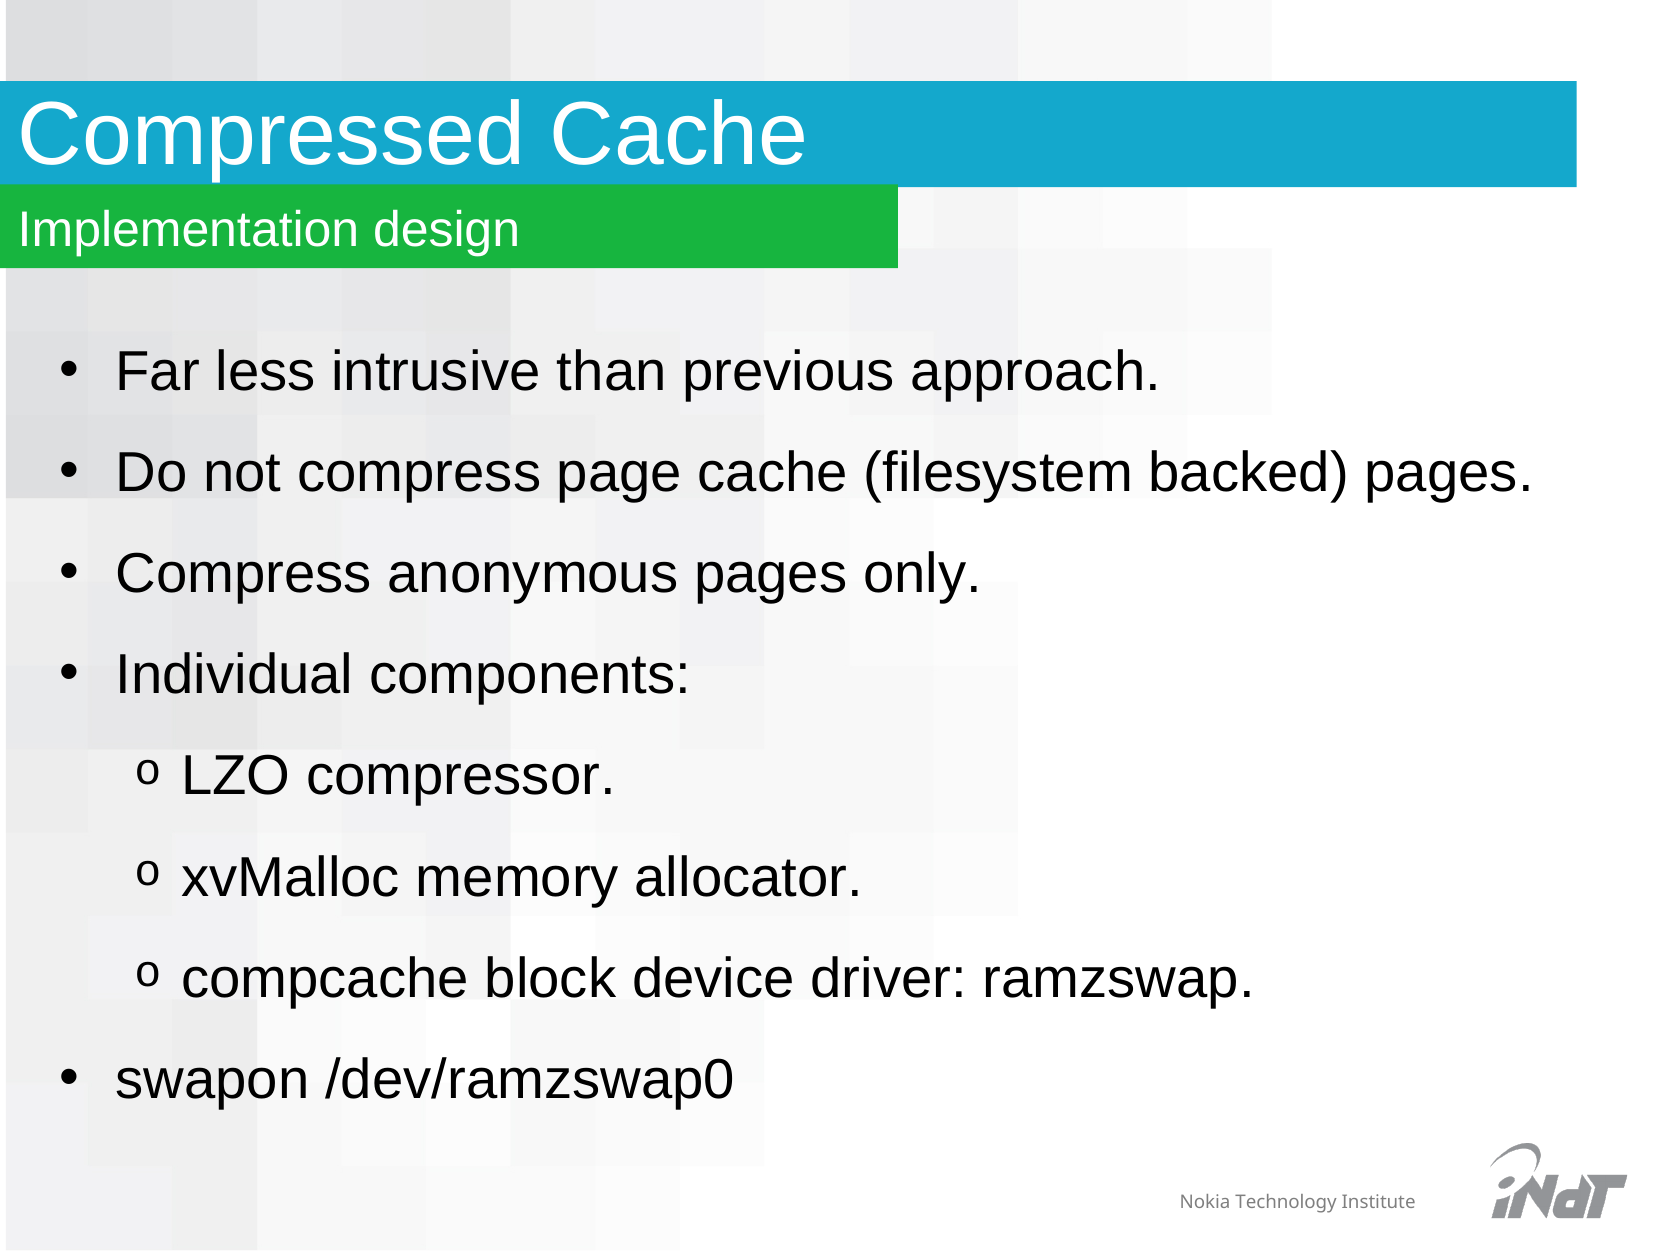

Compressed Cache
Implementation design
# Far less intrusive than previous approach.
Do not compress page cache (filesystem backed) pages.
Compress anonymous pages only.
Individual components:
LZO compressor.
xvMalloc memory allocator.
compcache block device driver: ramzswap.
swapon /dev/ramzswap0